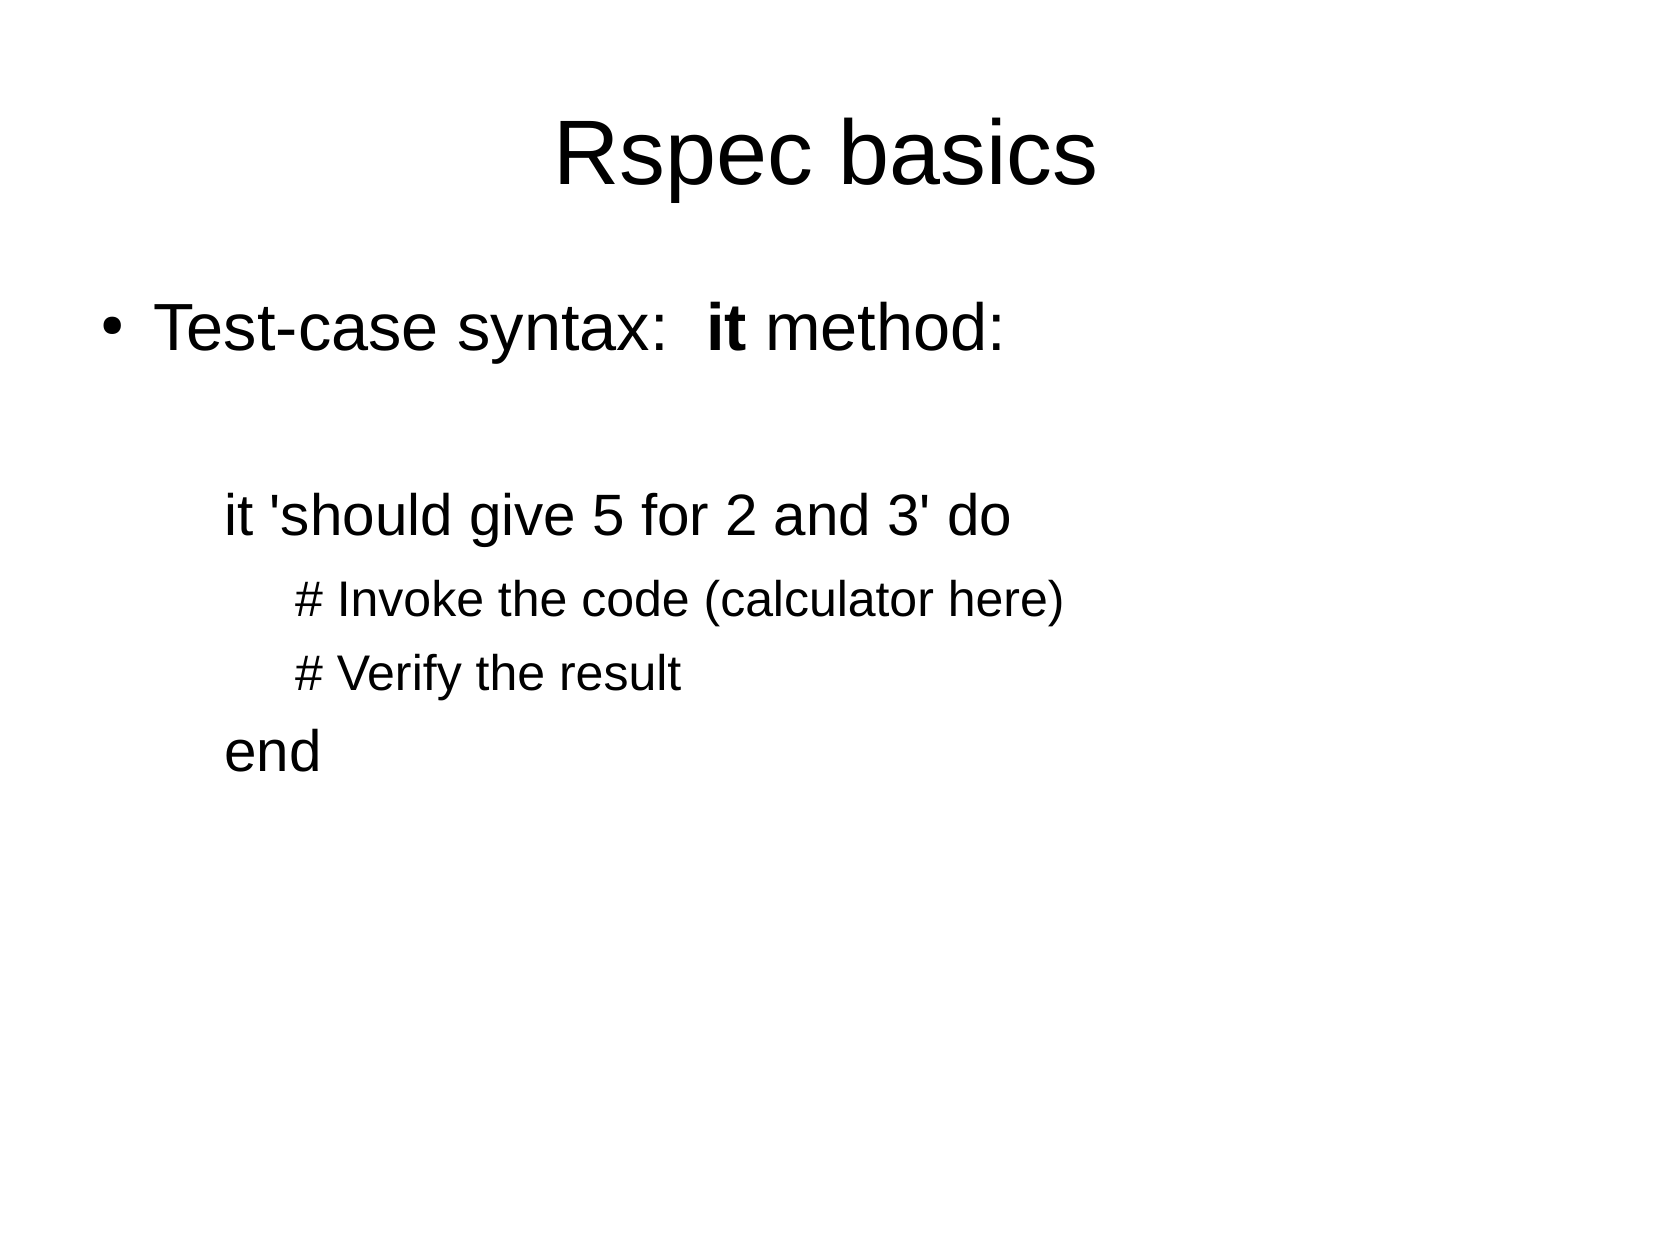

# Rspec basics
Test-case syntax: it method:
it 'should give 5 for 2 and 3' do
# Invoke the code (calculator here)
# Verify the result
end